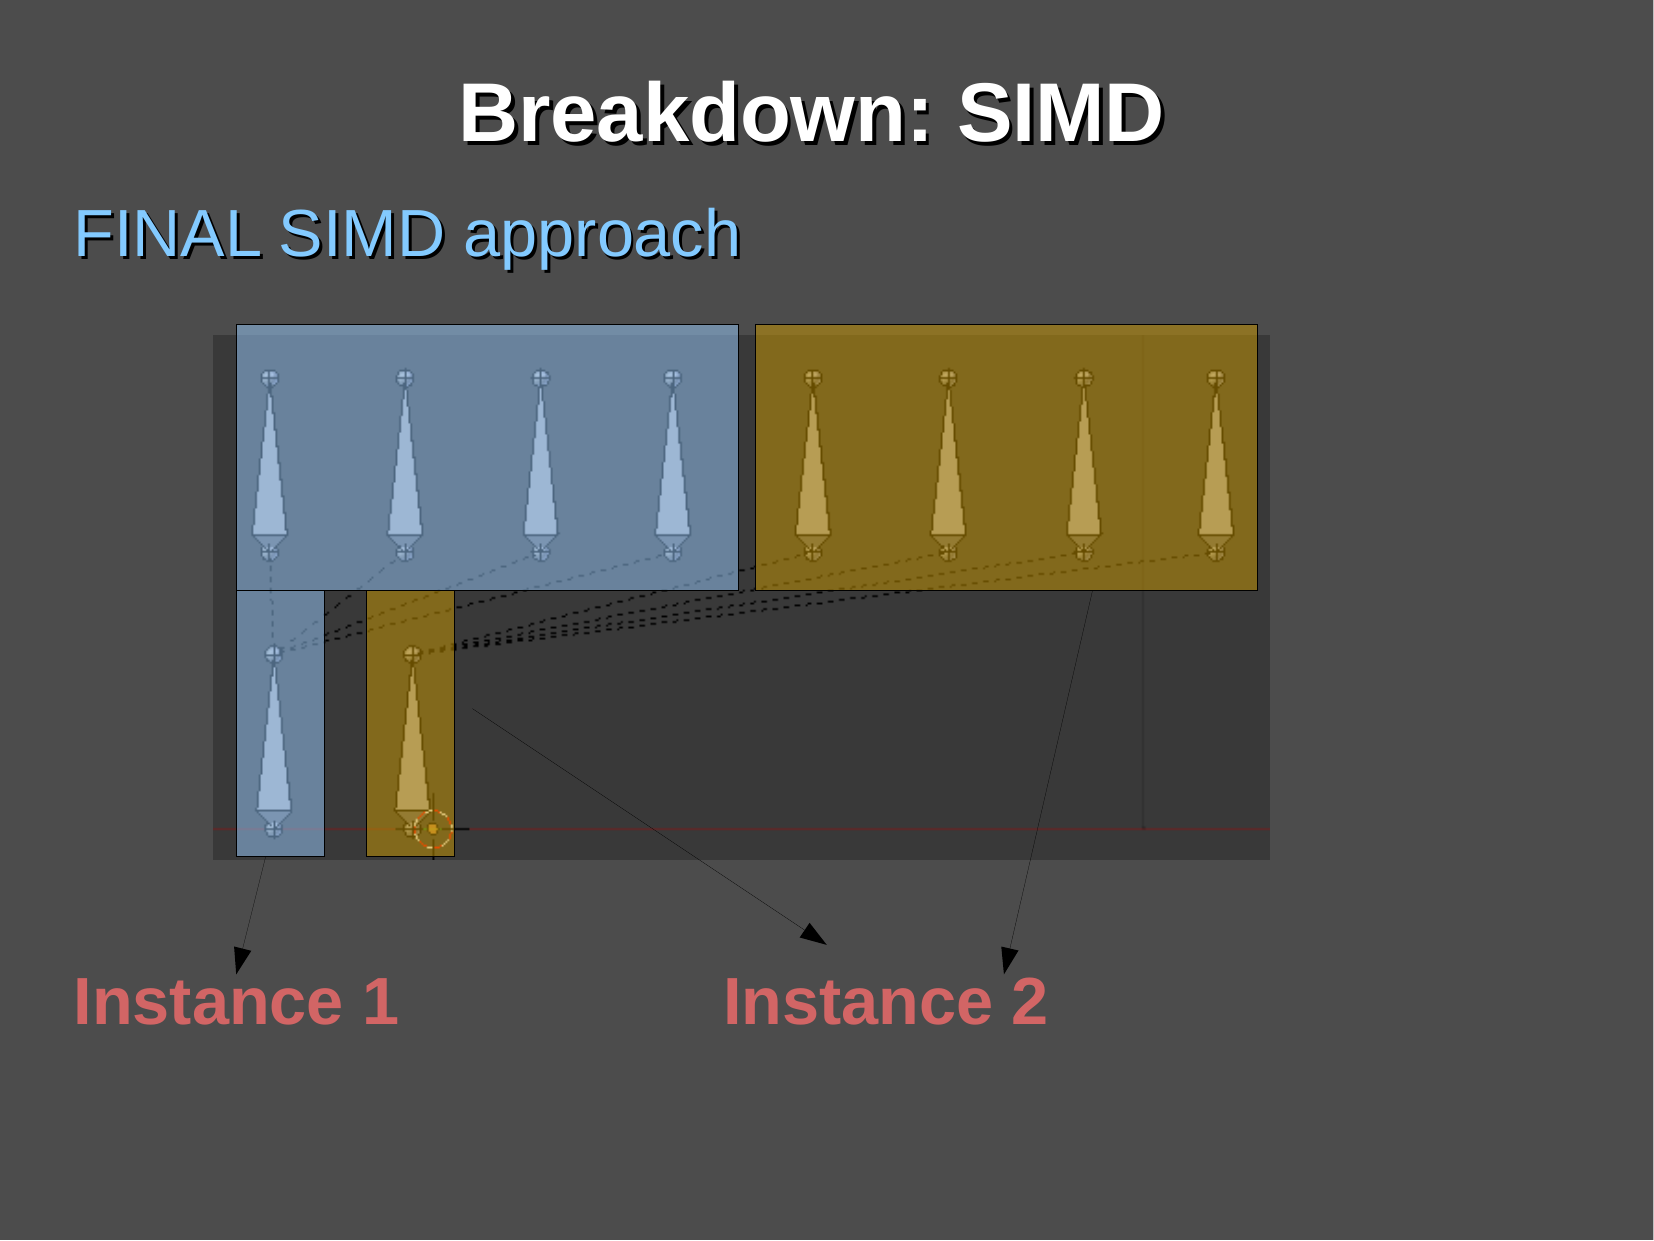

Breakdown: SIMD
FINAL SIMD approach
Instance 1
Instance 2